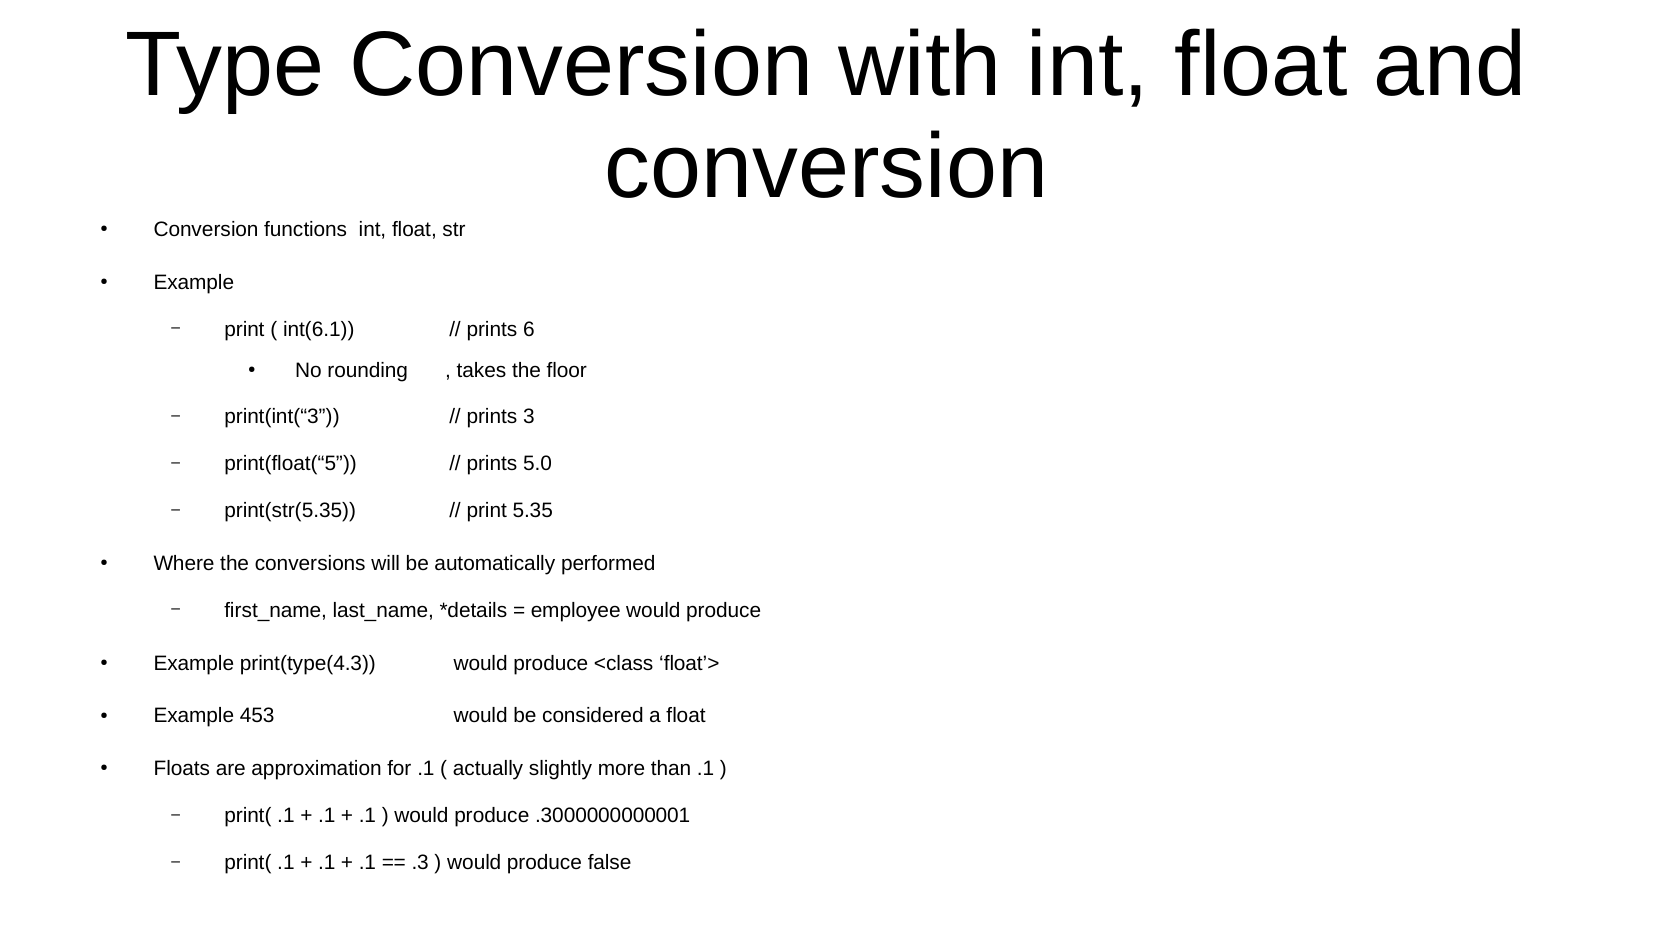

# Type Conversion with int, float and conversion
Conversion functions int, float, str
Example
print ( int(6.1))		// prints 6
No rounding	, takes the floor
print(int(“3”))		// prints 3
print(float(“5”)) 		// prints 5.0
print(str(5.35))		// print 5.35
Where the conversions will be automatically performed
first_name, last_name, *details = employee would produce
Example print(type(4.3))		would produce <class ‘float’>
Example 453			would be considered a float
Floats are approximation for .1 ( actually slightly more than .1 )
print( .1 + .1 + .1 ) would produce .3000000000001
print( .1 + .1 + .1 == .3 ) would produce false